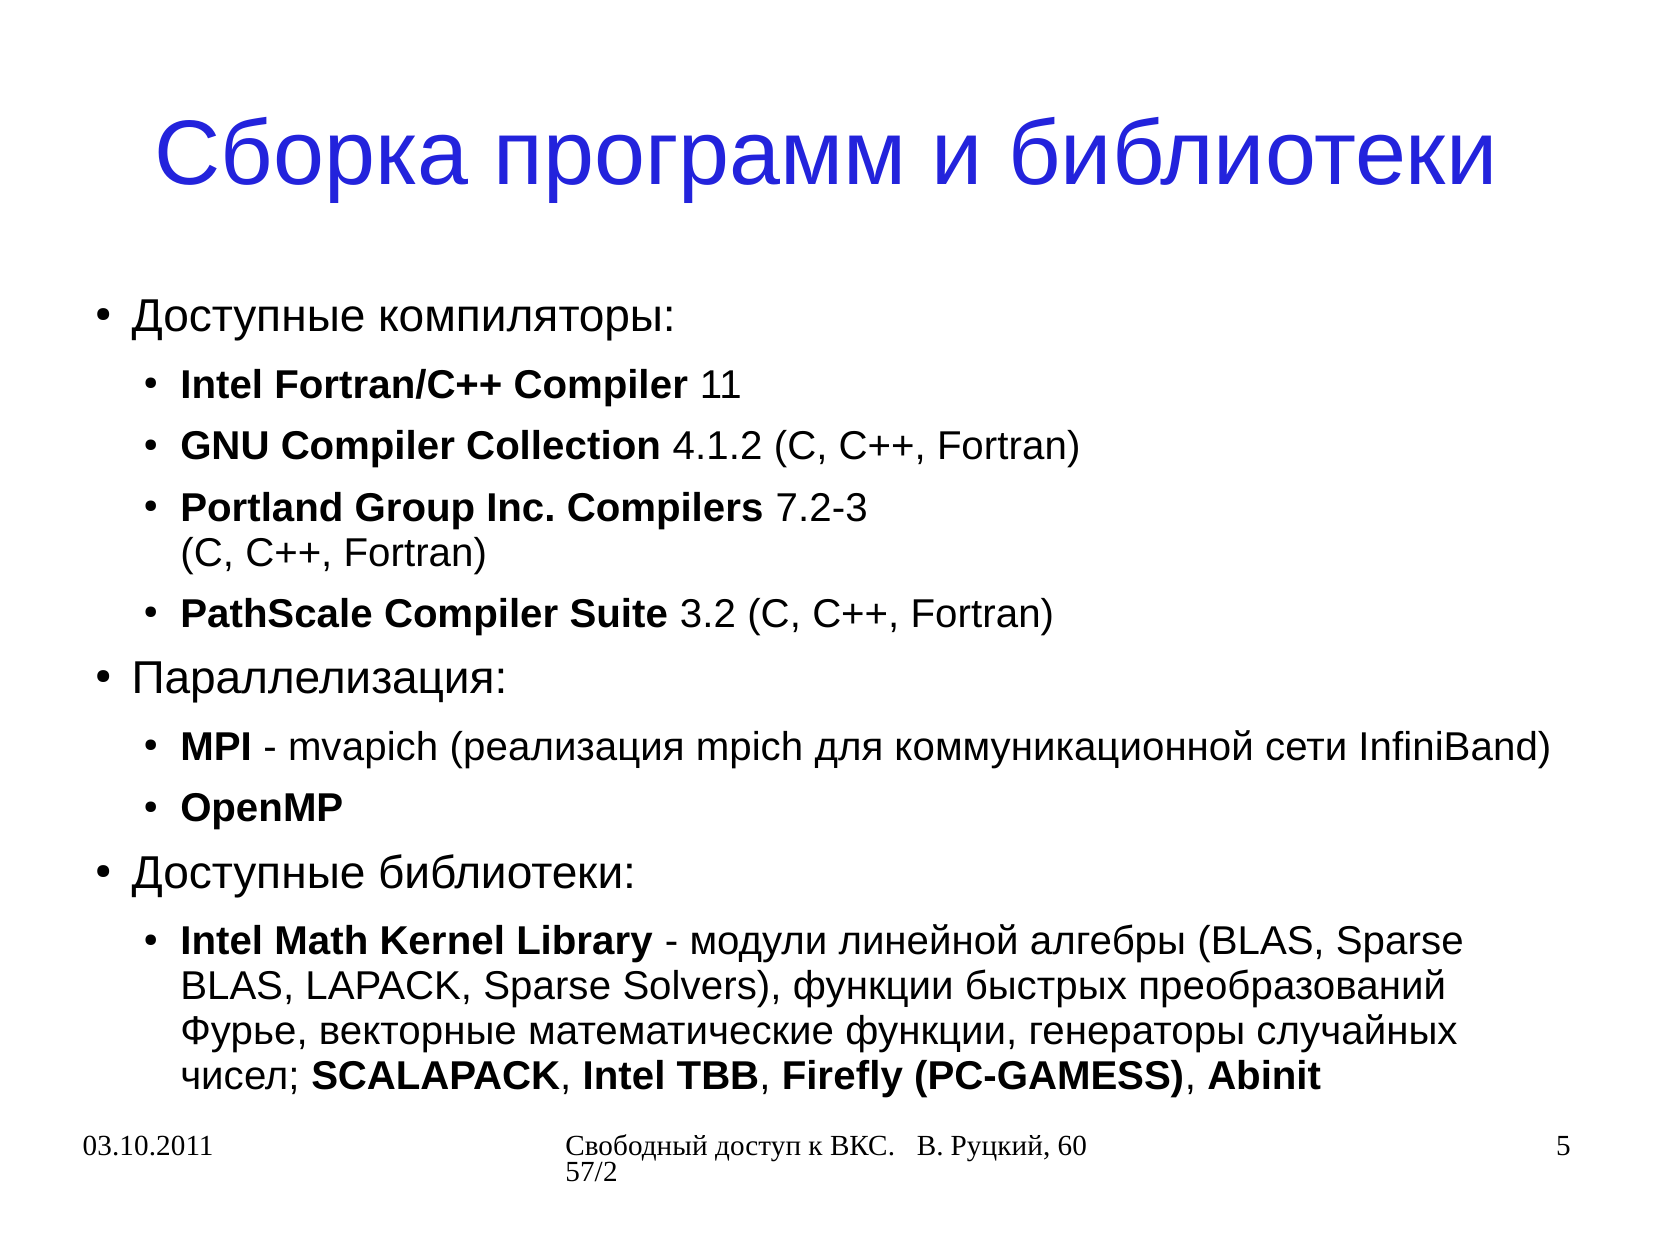

# Сборка программ и библиотеки
Доступные компиляторы:
Intel Fortran/C++ Compiler 11
GNU Compiler Collection 4.1.2 (C, C++, Fortran)
Portland Group Inc. Compilers 7.2-3
(C, C++, Fortran)
PathScale Compiler Suite 3.2 (C, C++, Fortran)
Параллелизация:
MPI - mvapich (реализация mpich для коммуникационной сети InfiniBand)
OpenMP
Доступные библиотеки:
Intel Math Kernel Library - модули линейной алгебры (BLAS, Sparse BLAS, LAPACK, Sparse Solvers), функции быстрых преобразований Фурье, векторные математические функции, генераторы случайных чисел; SCALAPACK, Intel TBB, Firefly (PC-GAMESS), Abinit
03.10.2011
Свободный доступ к ВКС. В. Руцкий, 6057/2
5